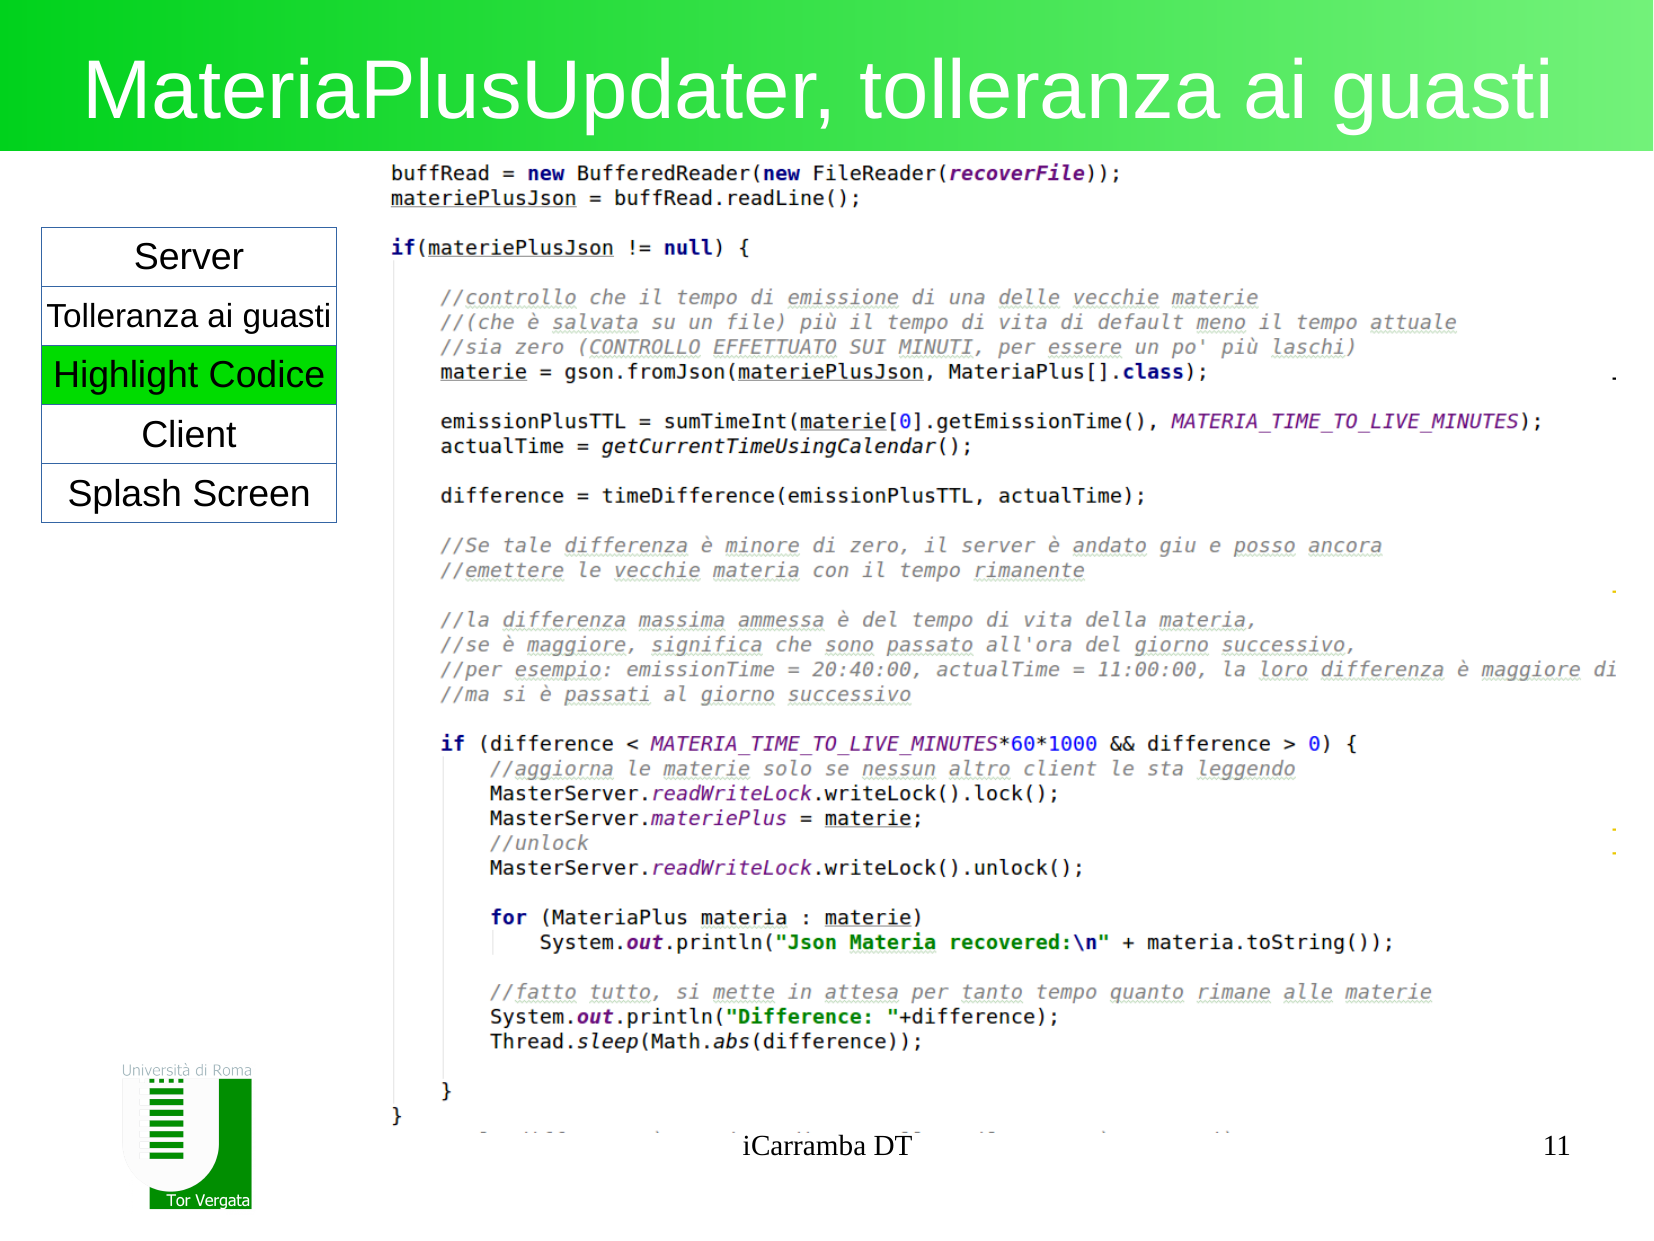

# MateriaPlusUpdater, tolleranza ai guasti
Server
Tolleranza ai guasti
Highlight Codice
Client
Splash Screen
11